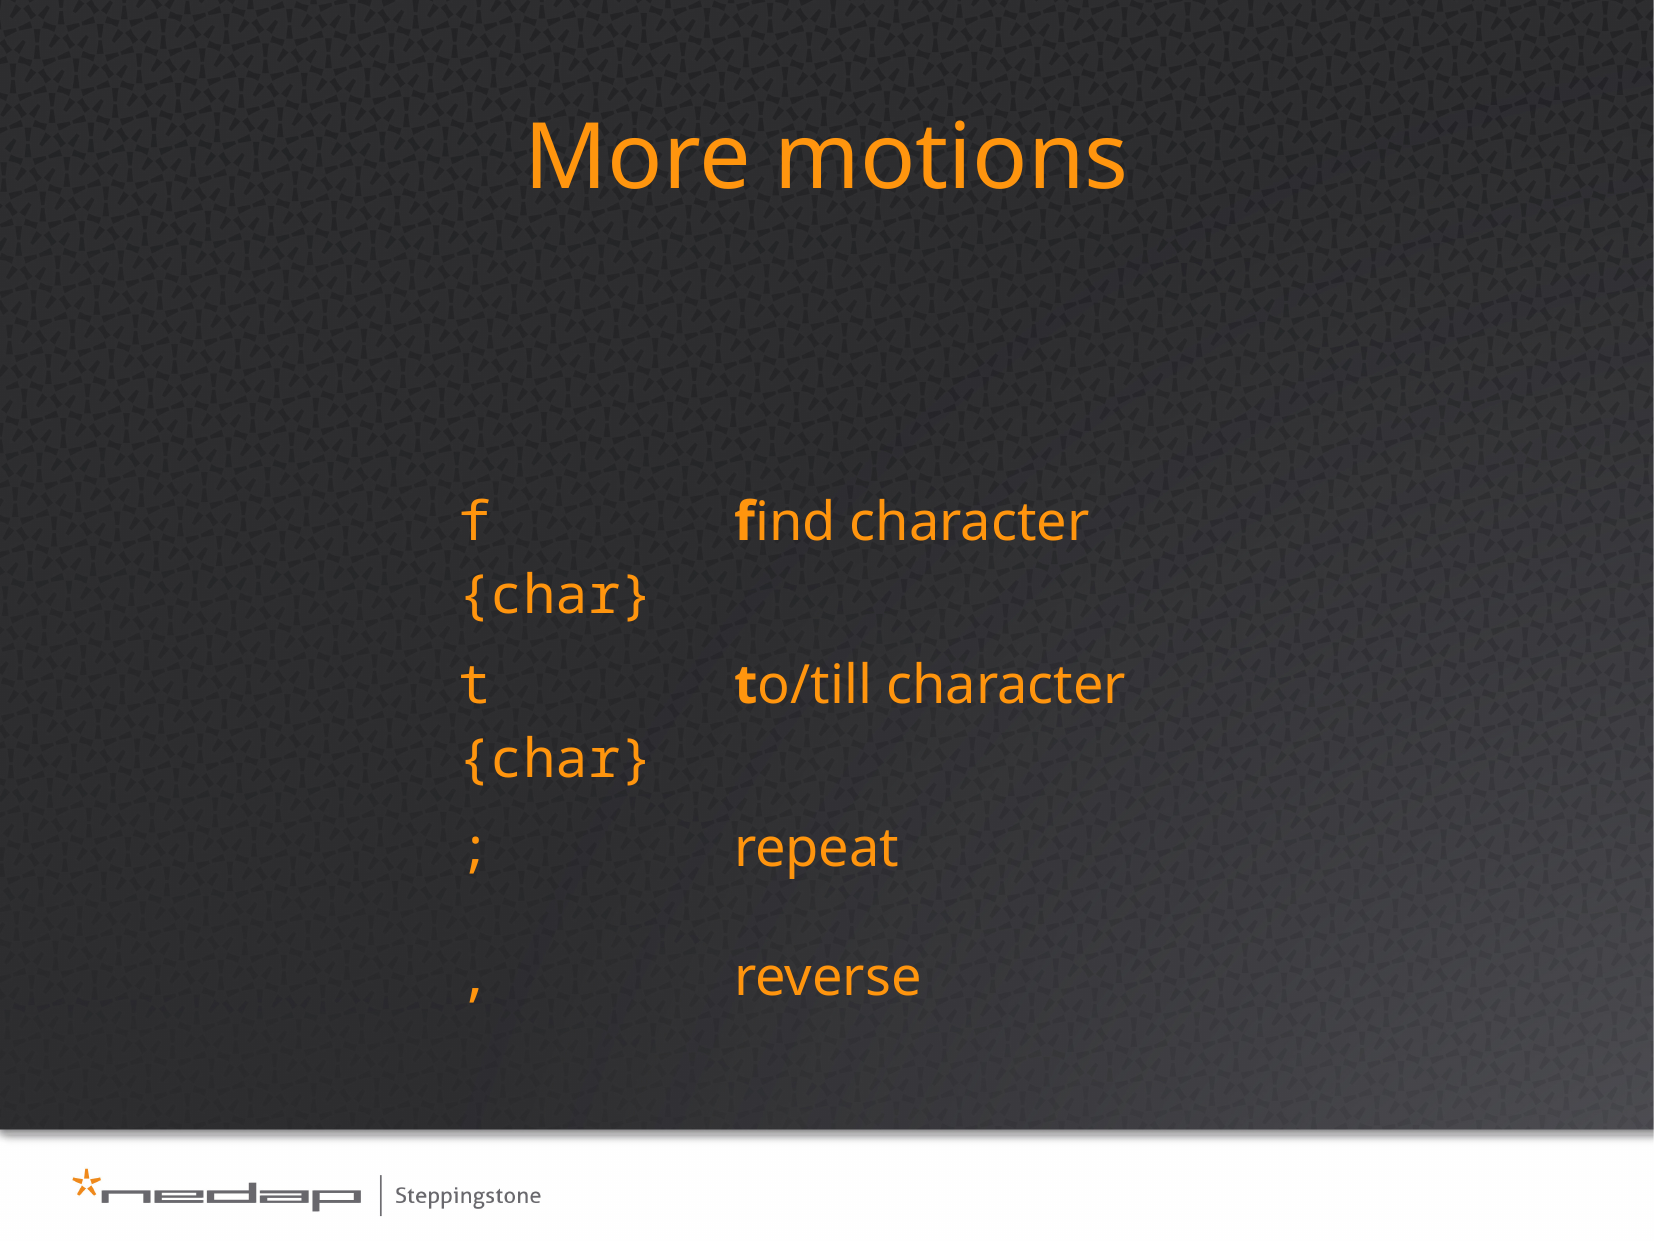

# More motions
| f {char} | find character |
| --- | --- |
| t {char} | to/till character |
| ; | repeat |
| , | reverse |